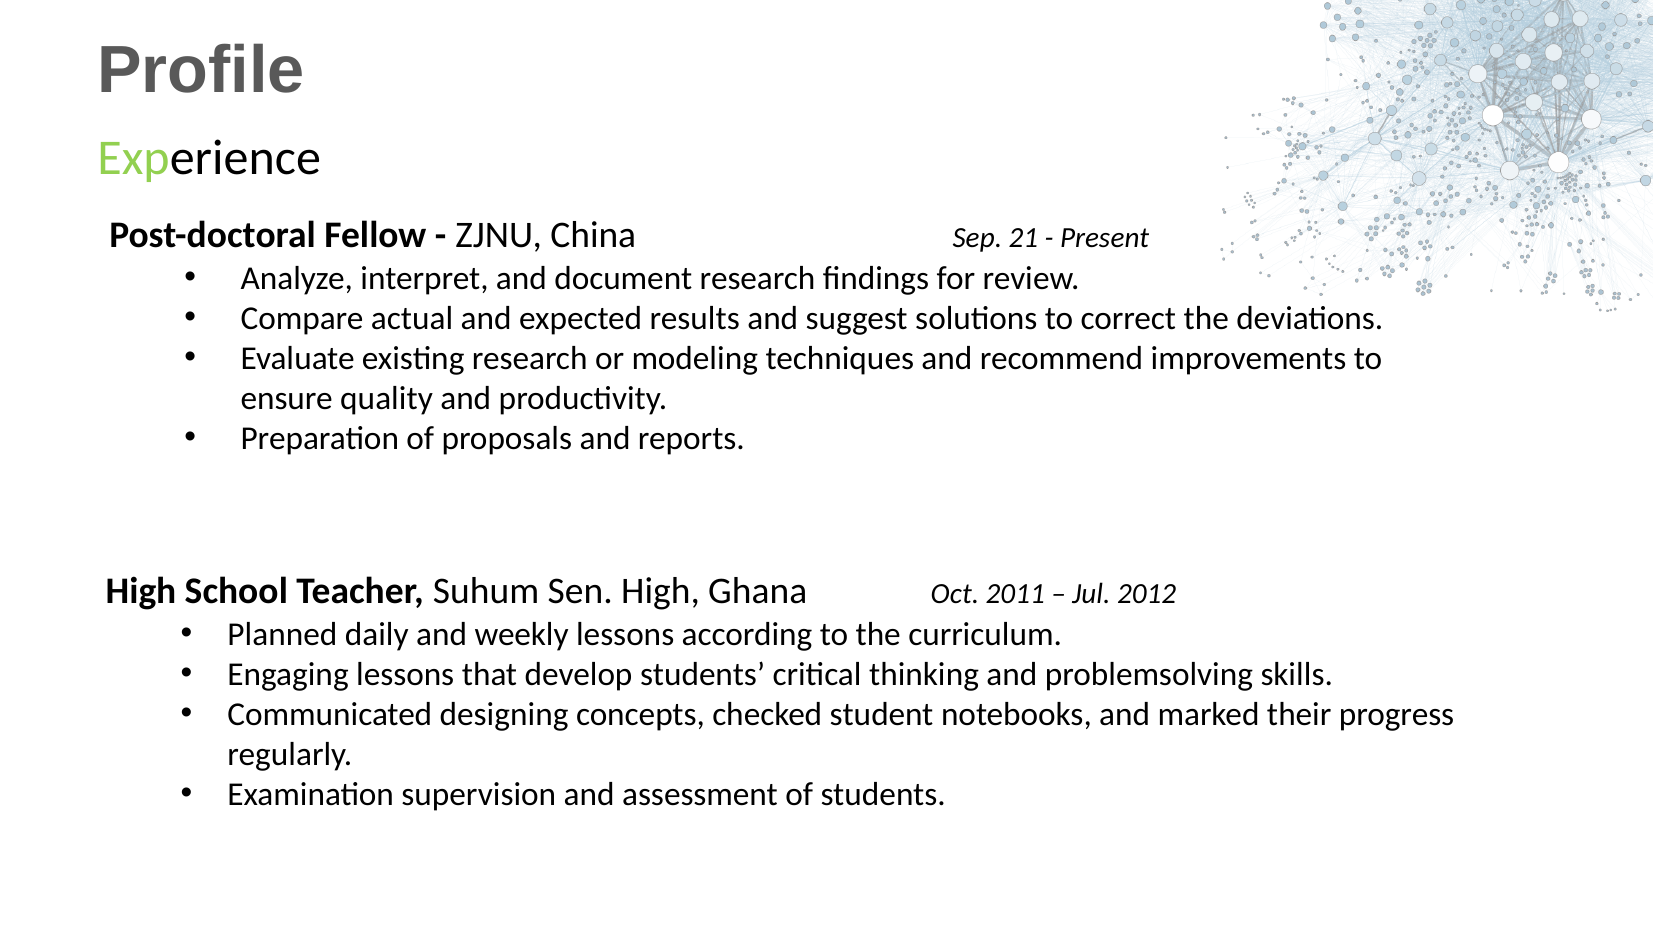

# Profile
Experience
Post-doctoral Fellow - ZJNU, China			 Sep. 21 - Present
Analyze, interpret, and document research findings for review.
Compare actual and expected results and suggest solutions to correct the deviations.
Evaluate existing research or modeling techniques and recommend improvements to ensure quality and productivity.
Preparation of proposals and reports.
High School Teacher, Suhum Sen. High, Ghana 		Oct. 2011 – Jul. 2012
Planned daily and weekly lessons according to the curriculum.
Engaging lessons that develop students’ critical thinking and problemsolving skills.
Communicated designing concepts, checked student notebooks, and marked their progress regularly.
Examination supervision and assessment of students.